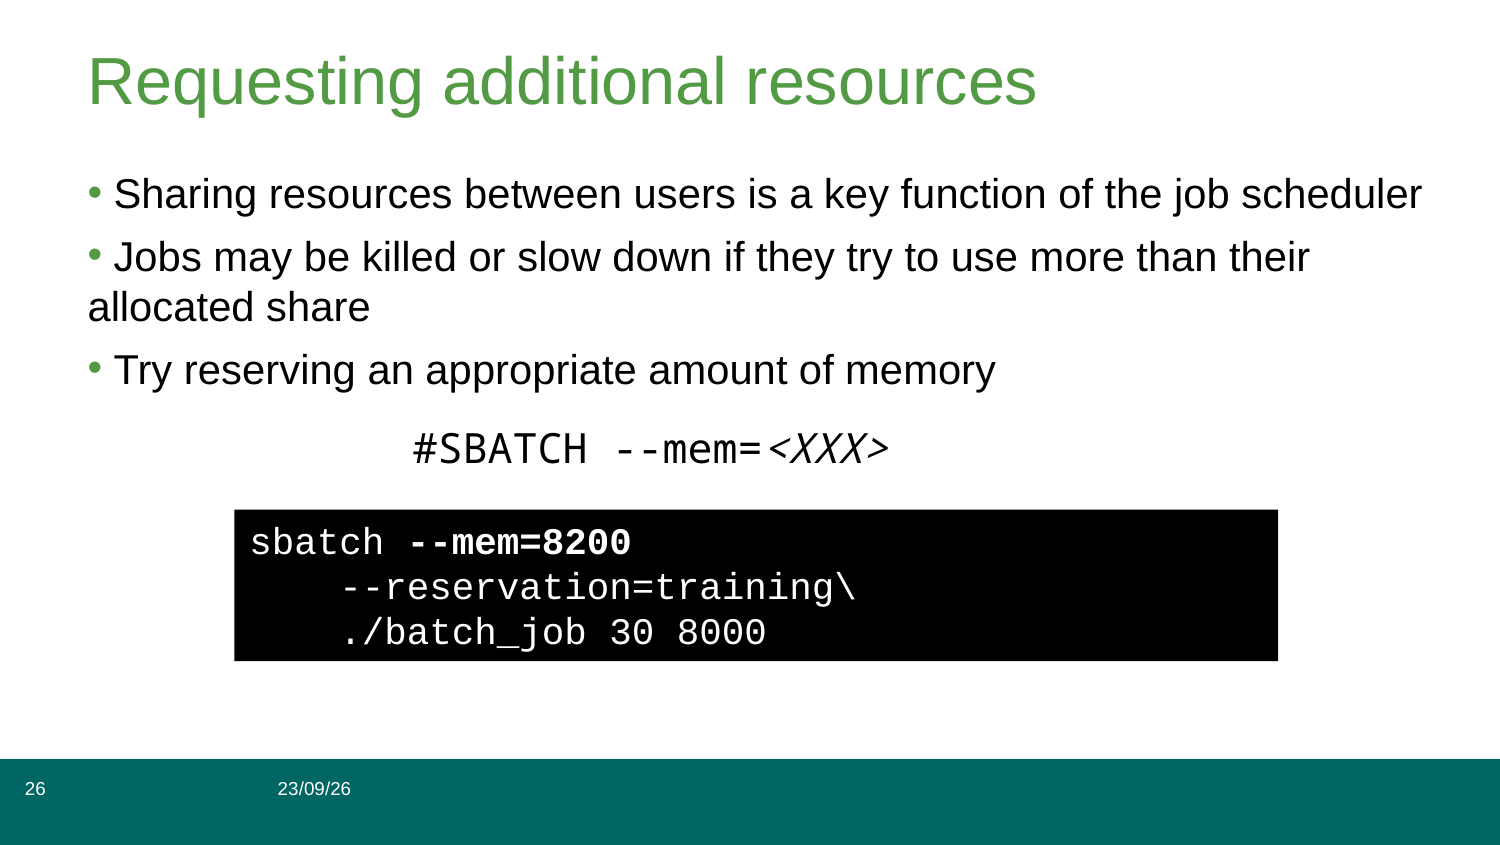

# Requesting additional resources
 Sharing resources between users is a key function of the job scheduler
 Jobs may be killed or slow down if they try to use more than their allocated share
 Try reserving an appropriate amount of memory
 #SBATCH --mem=<XXX>
sbatch --mem=8200
 --reservation=training\
 ./batch_job 30 8000